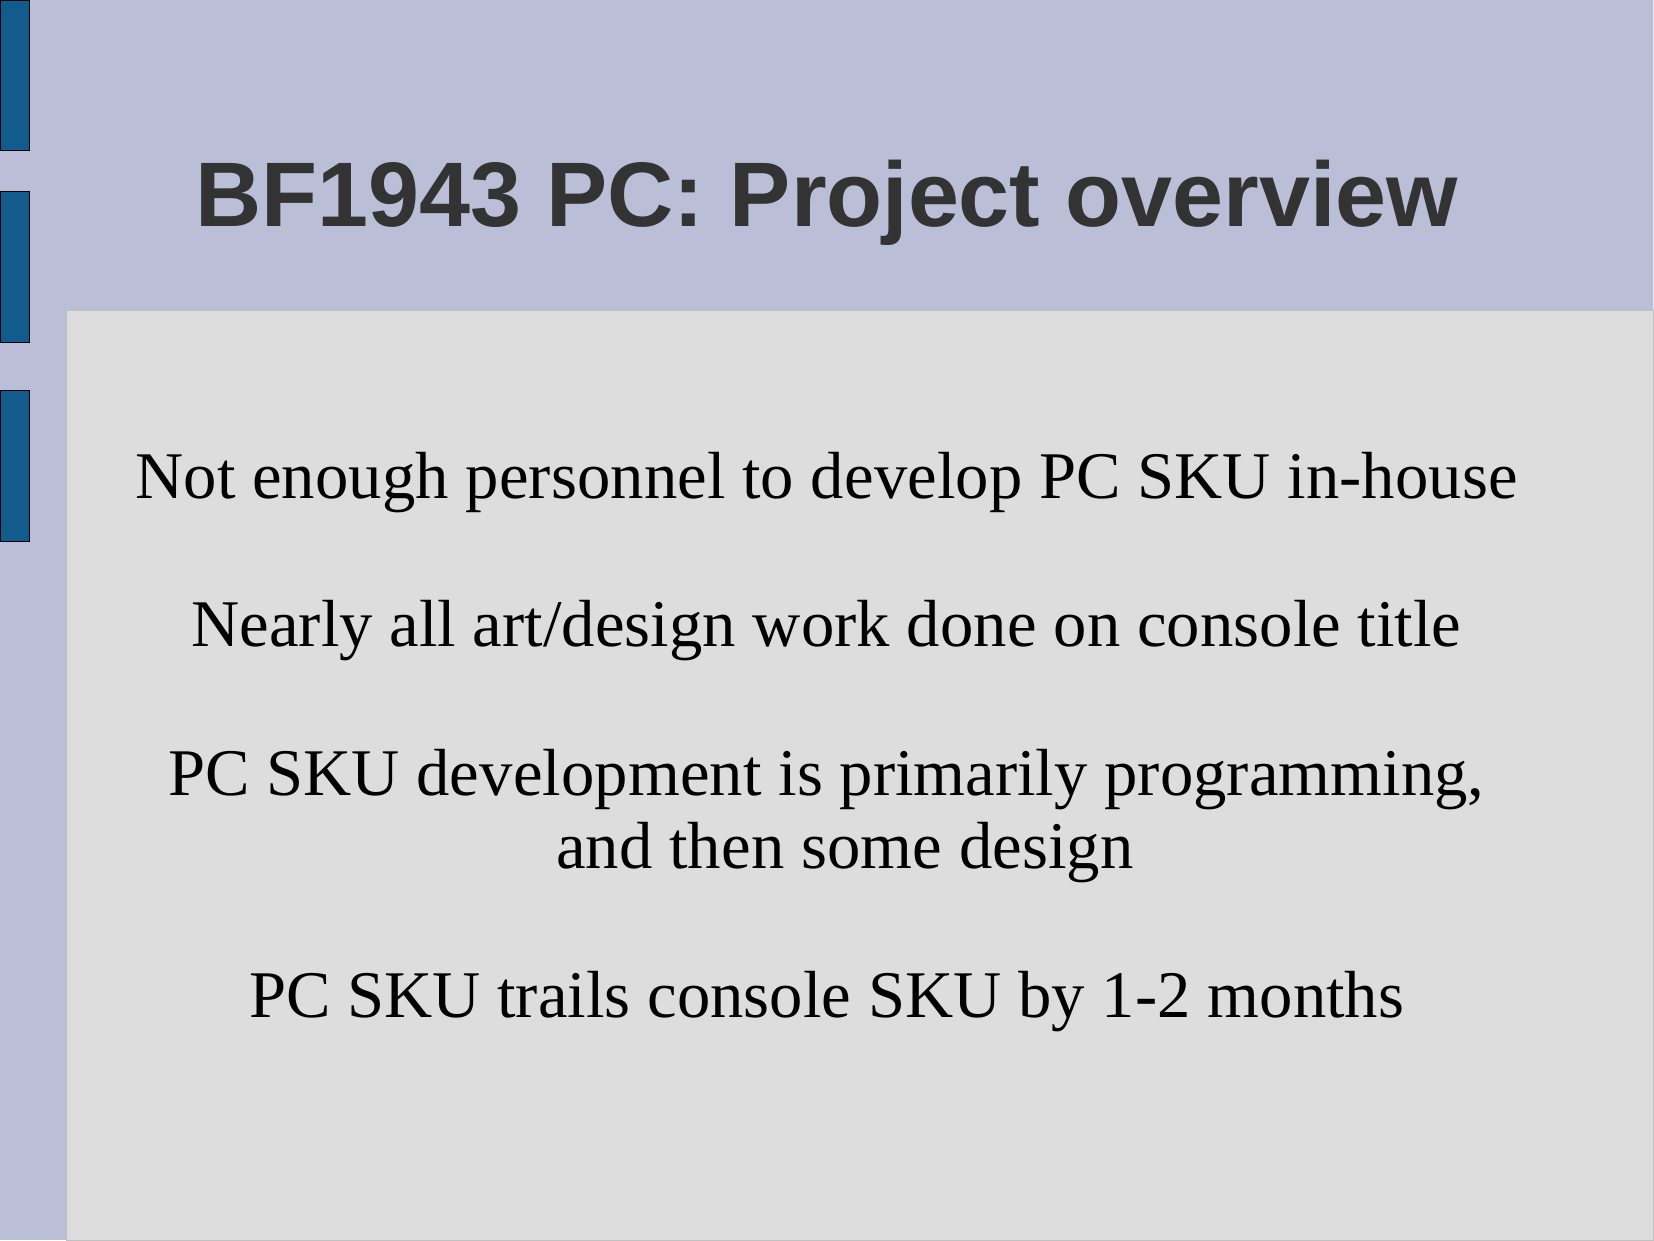

# BF1943 PC: Project overview
Not enough personnel to develop PC SKU in-house
Nearly all art/design work done on console title
PC SKU development is primarily programming, and then some design
PC SKU trails console SKU by 1-2 months